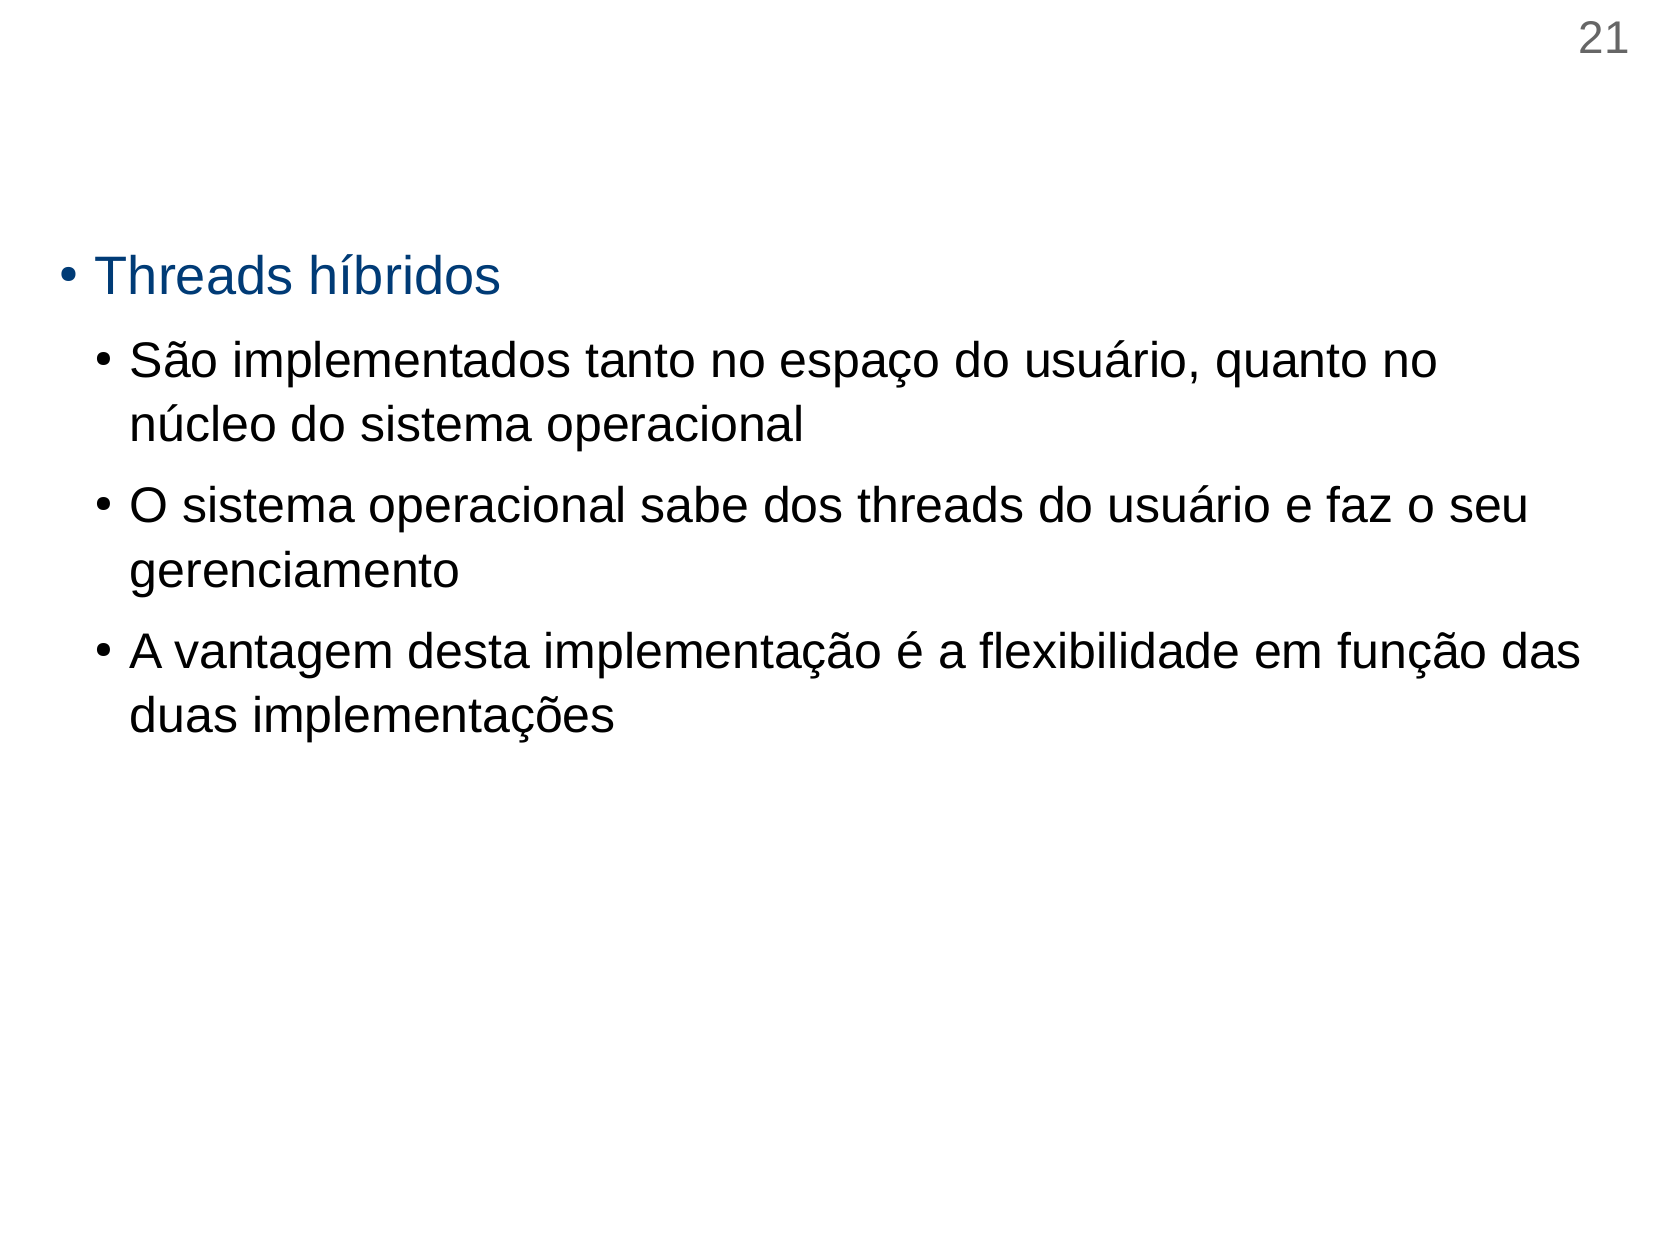

21
#
Threads híbridos
São implementados tanto no espaço do usuário, quanto no núcleo do sistema operacional
O sistema operacional sabe dos threads do usuário e faz o seu gerenciamento
A vantagem desta implementação é a flexibilidade em função das duas implementações